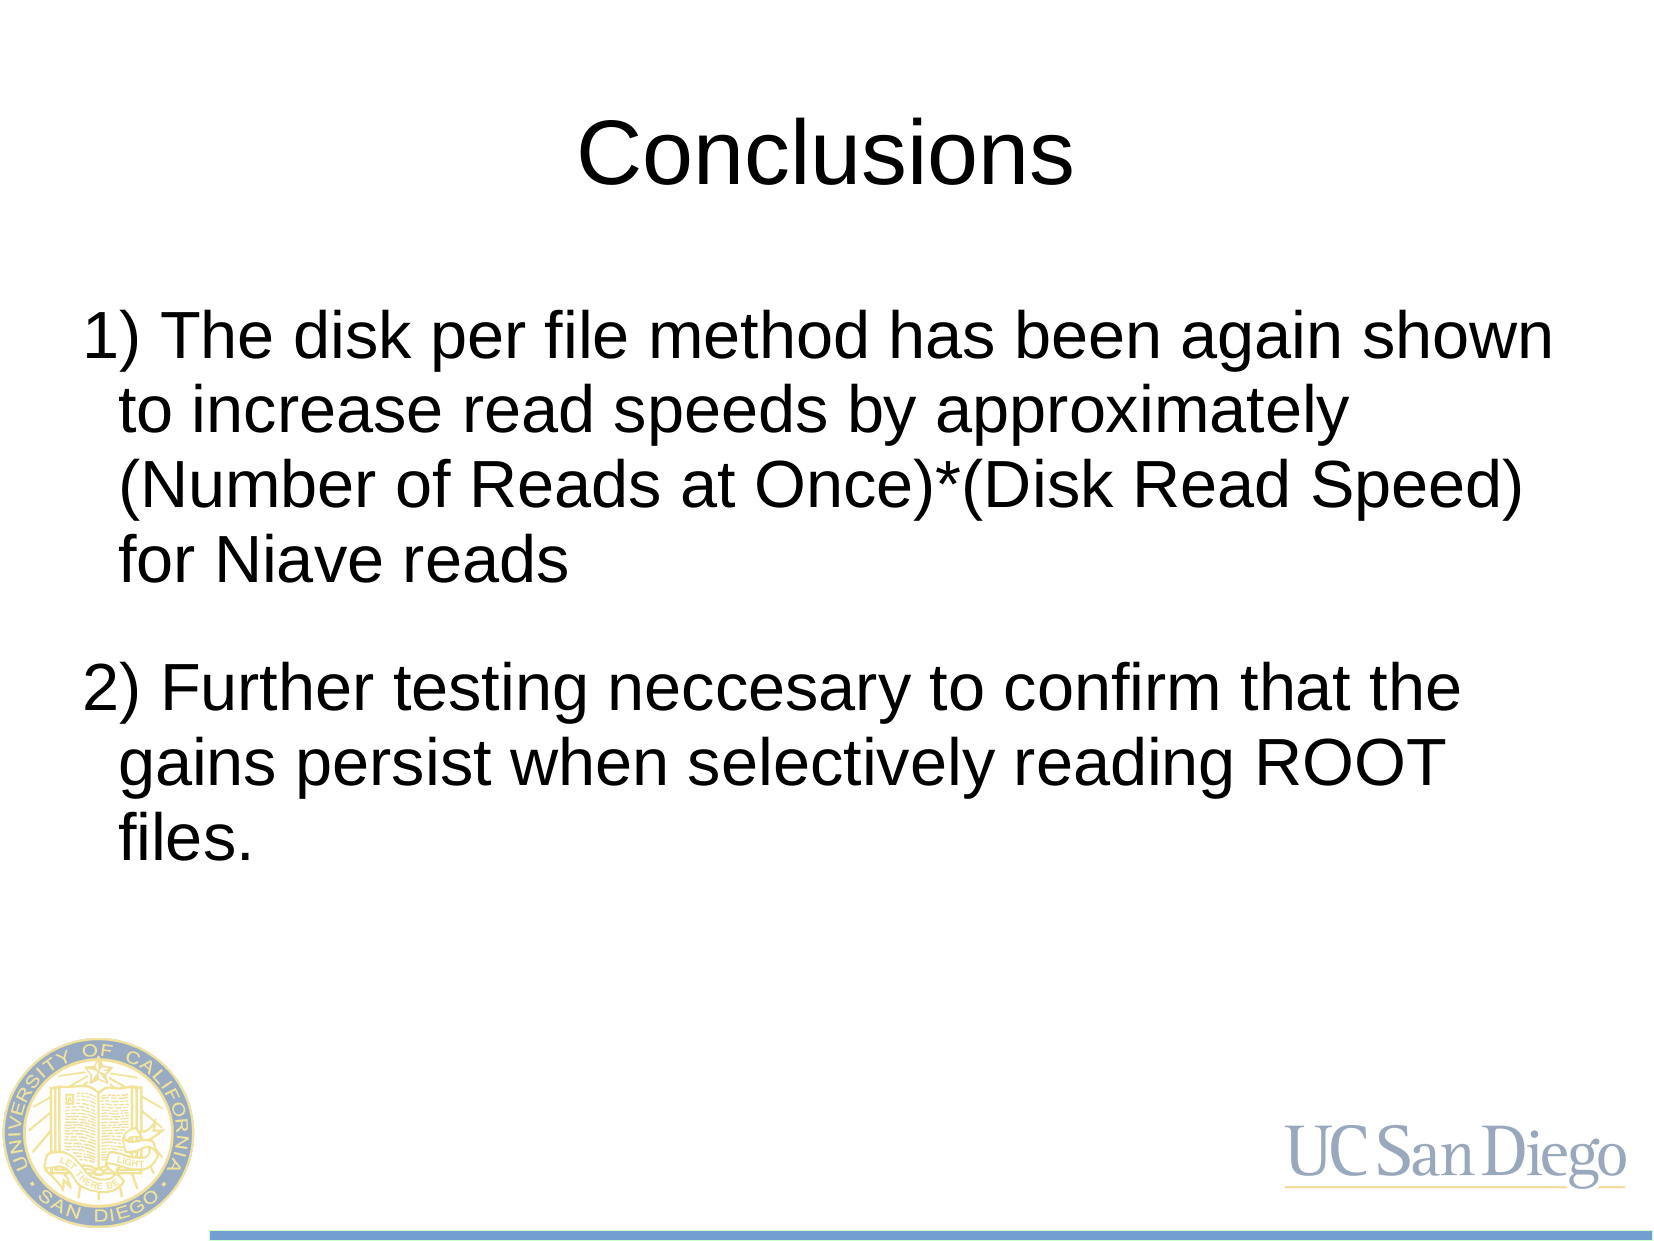

# Conclusions
 The disk per file method has been again shown to increase read speeds by approximately (Number of Reads at Once)*(Disk Read Speed) for Niave reads
 Further testing neccesary to confirm that the gains persist when selectively reading ROOT files.